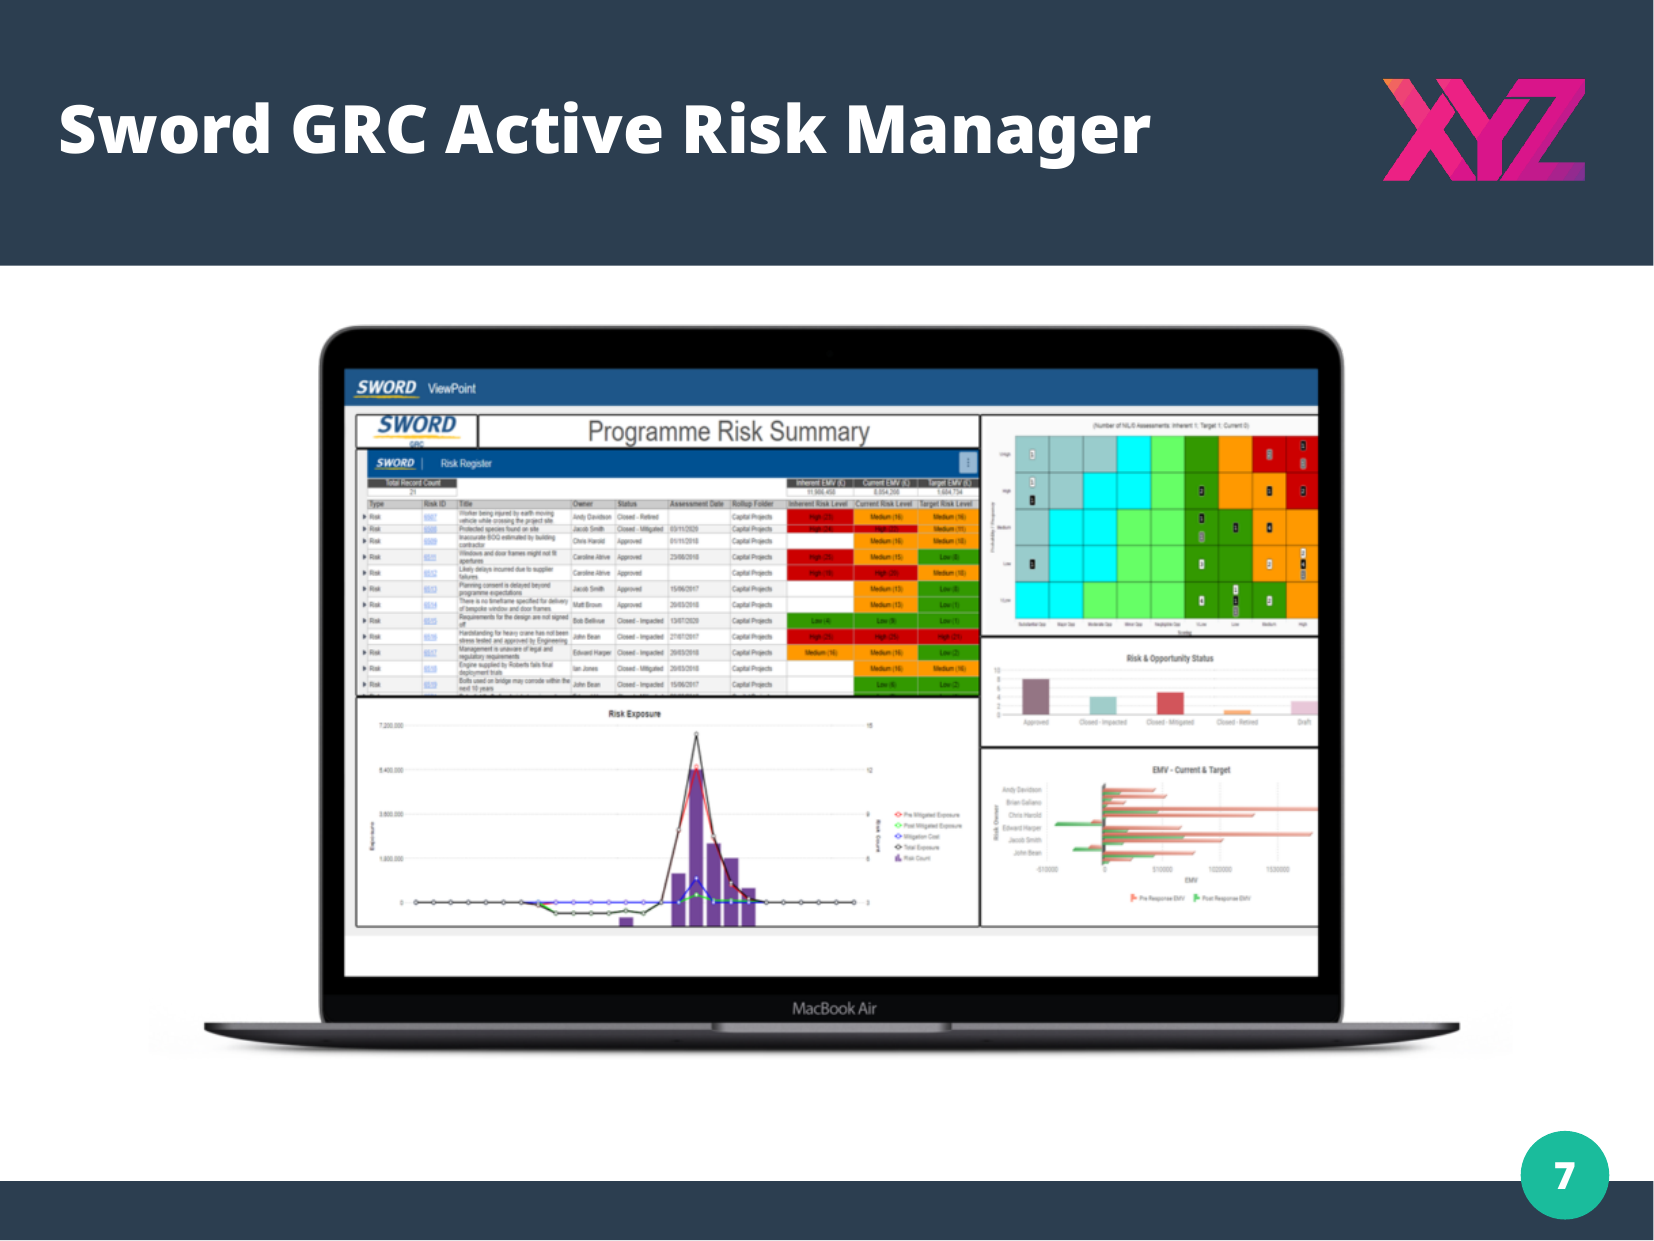

# Sword GRC Active Risk Manager
7